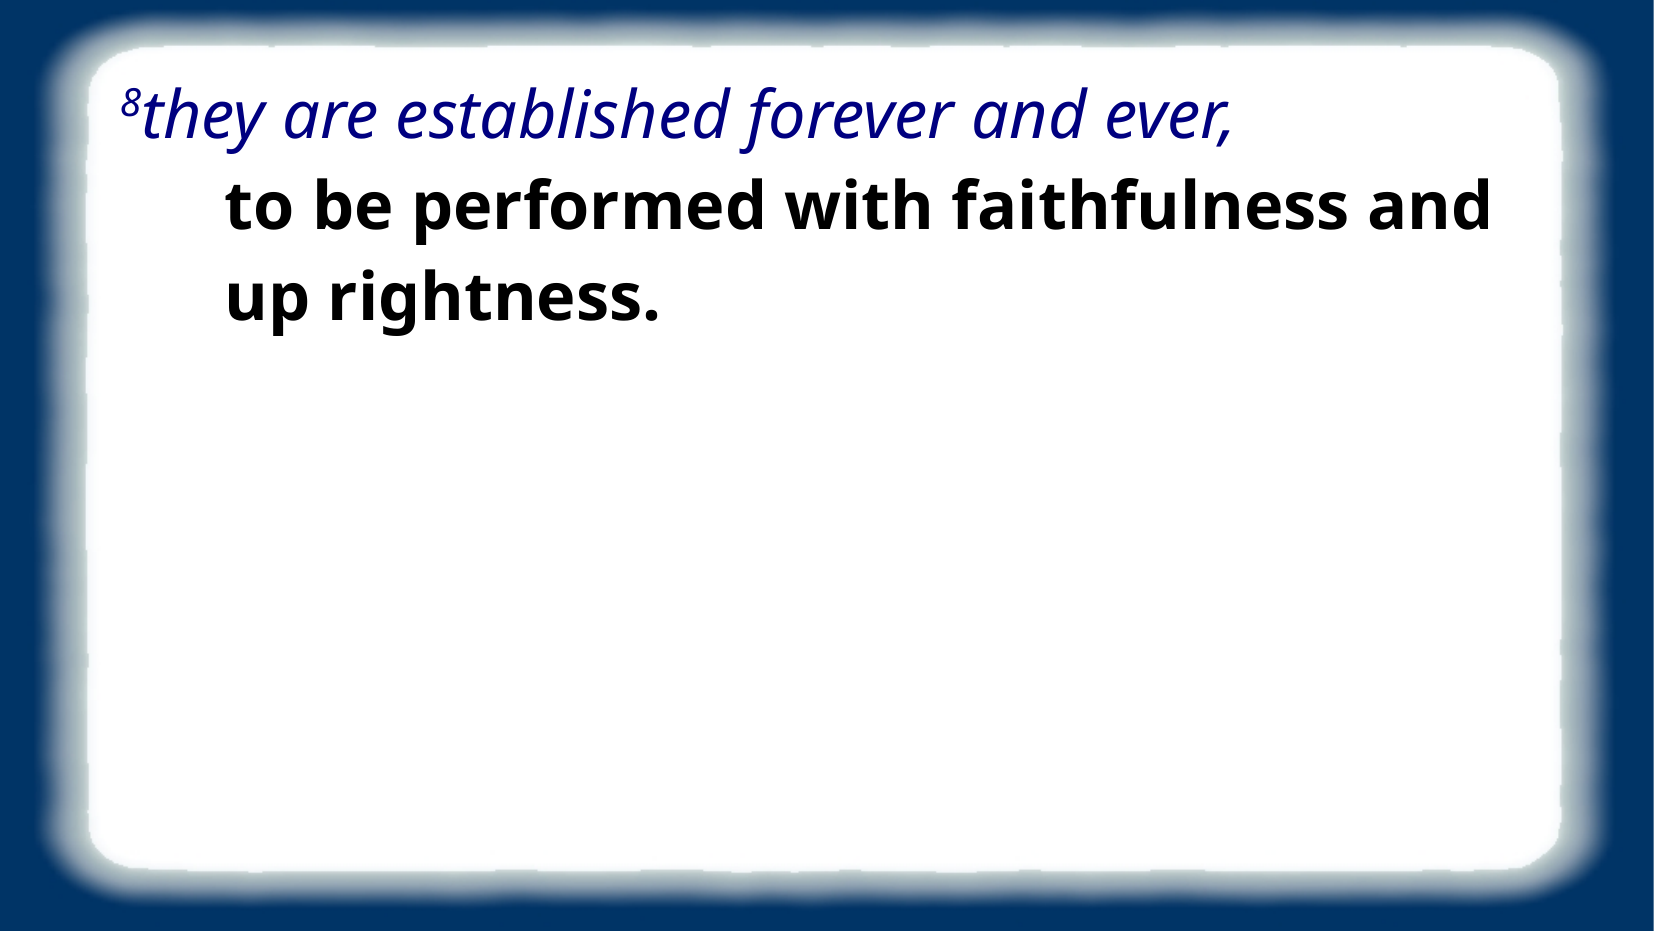

8they are established forever and ever,
 to be performed with faithfulness and
 up rightness.